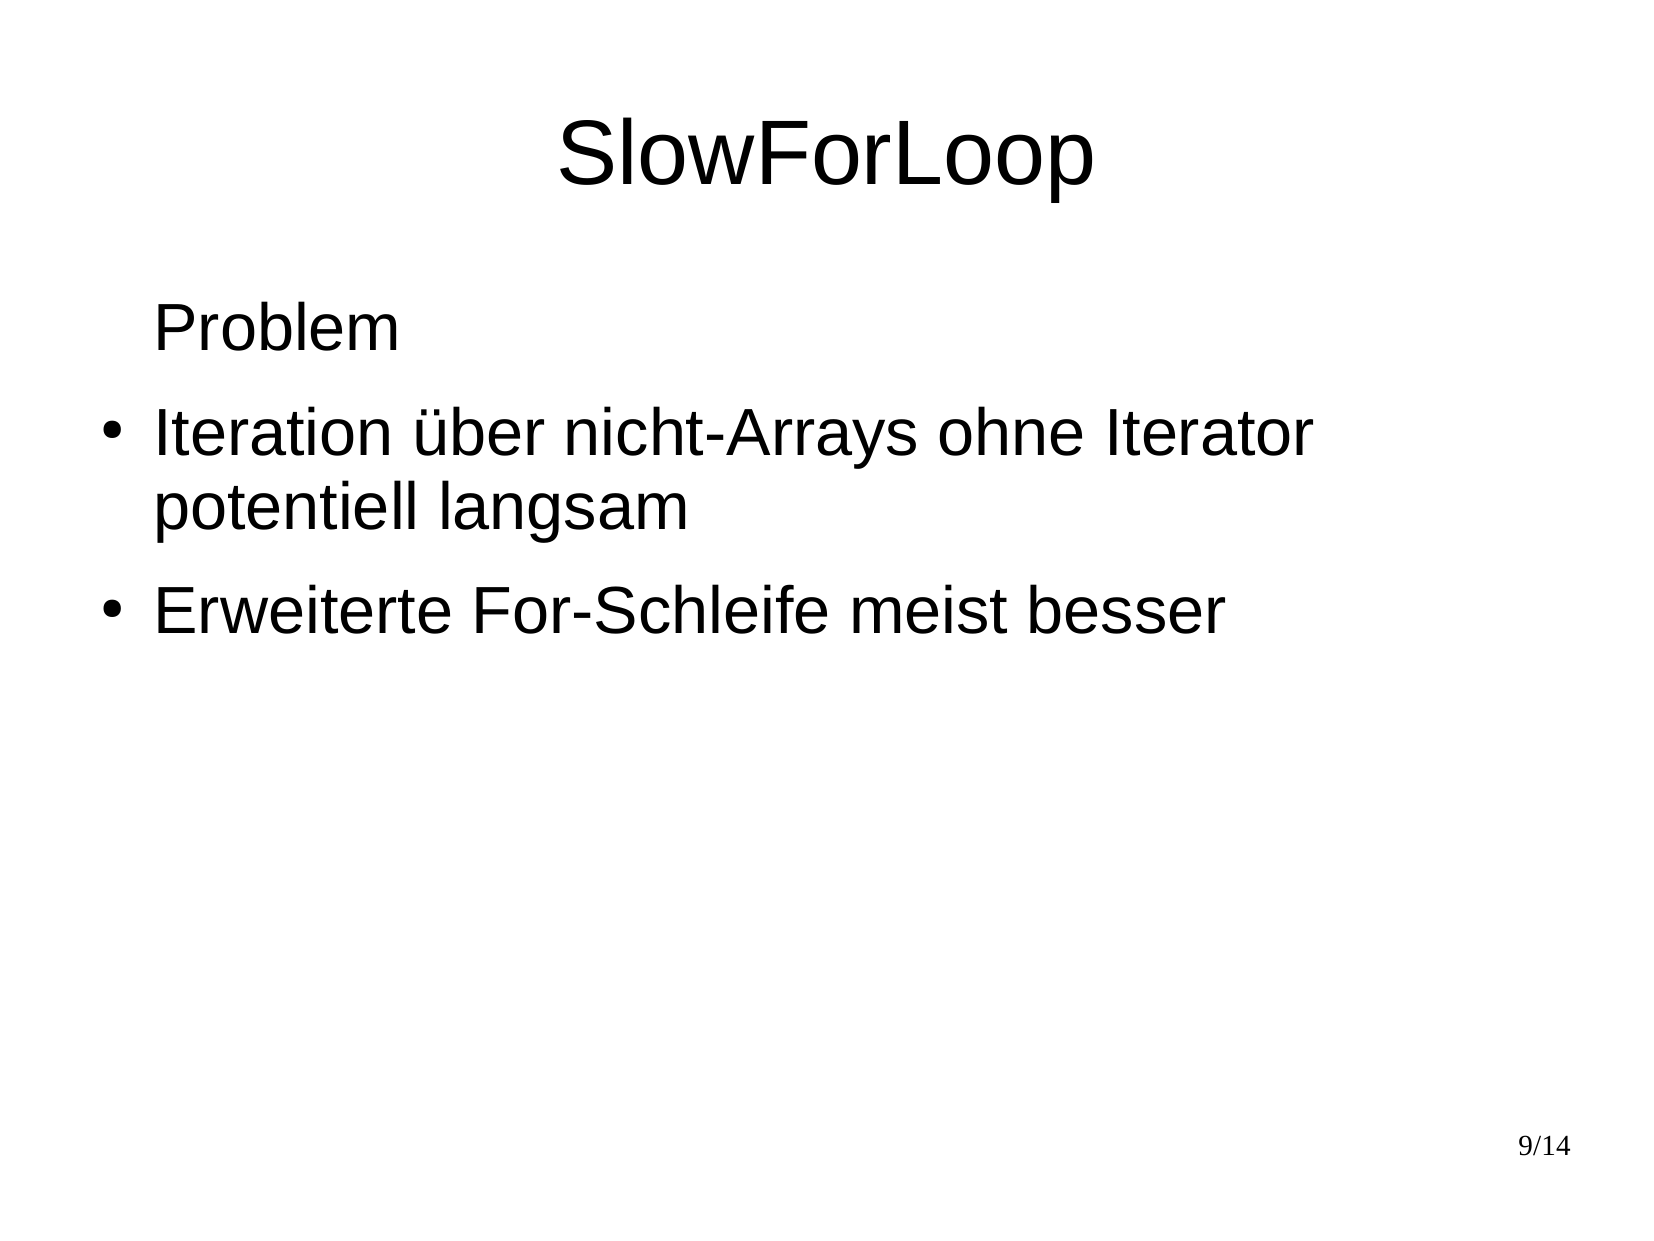

# SlowForLoop
Problem
Iteration über nicht-Arrays ohne Iterator potentiell langsam
Erweiterte For-Schleife meist besser
9